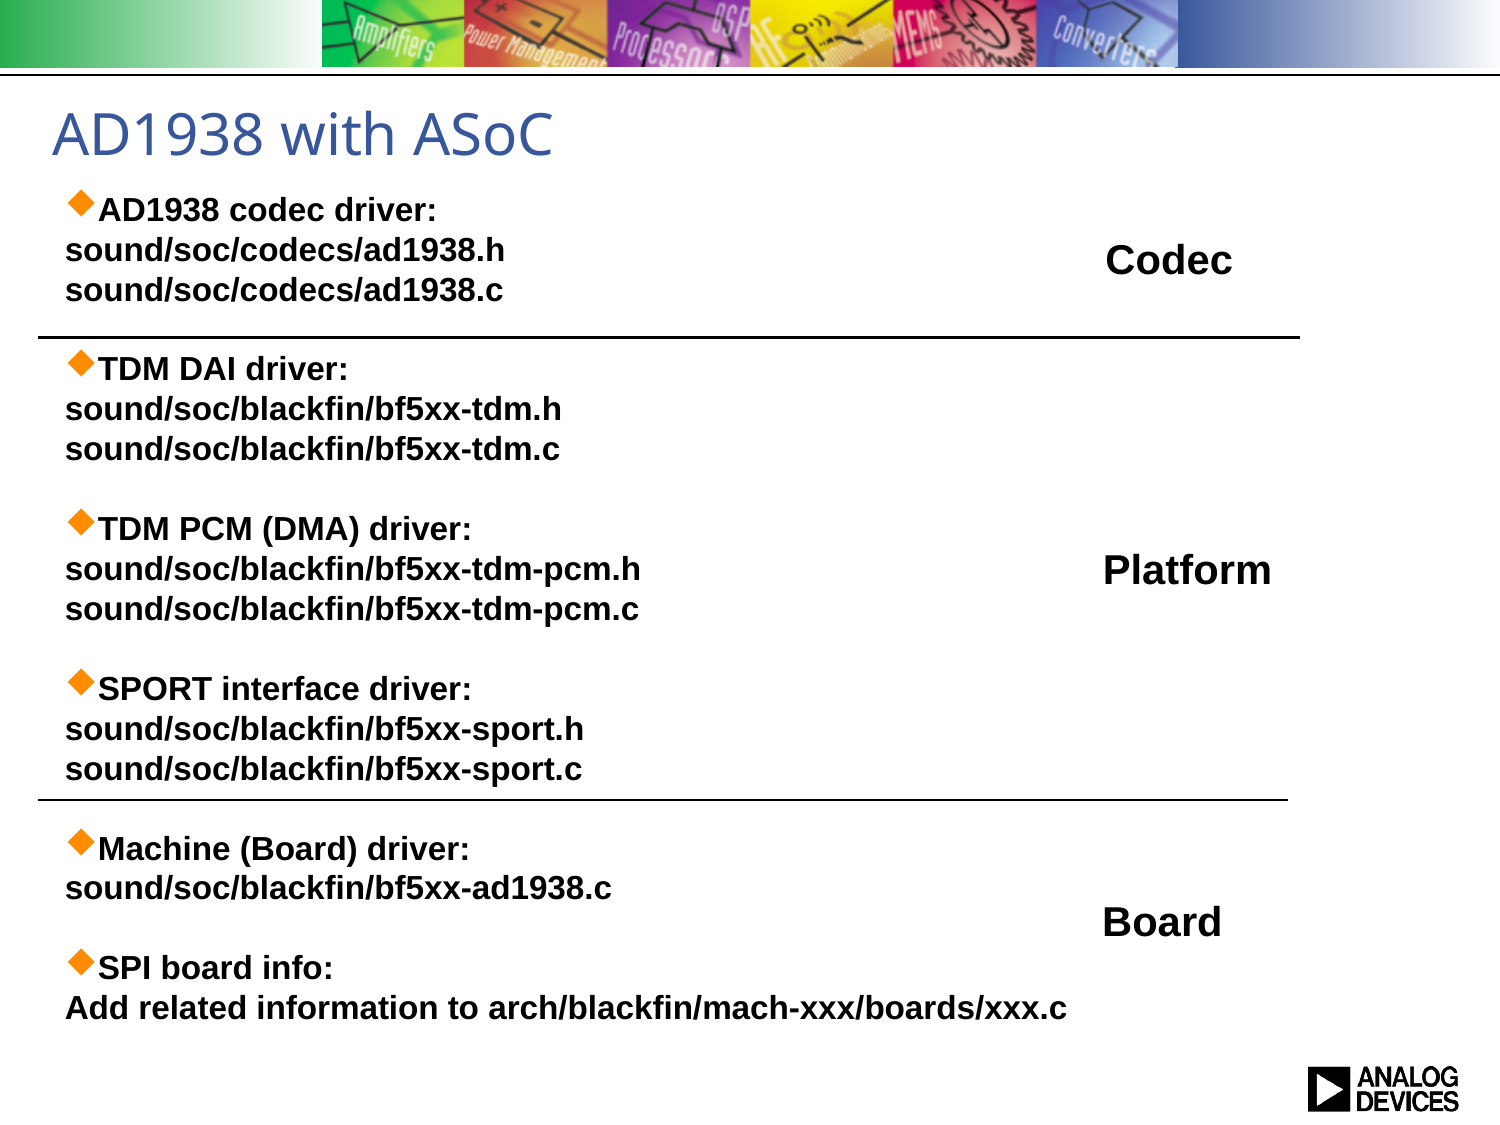

# AD1938 with ASoC
AD1938 codec driver:
sound/soc/codecs/ad1938.h
sound/soc/codecs/ad1938.c
TDM DAI driver:
sound/soc/blackfin/bf5xx-tdm.h
sound/soc/blackfin/bf5xx-tdm.c
TDM PCM (DMA) driver:
sound/soc/blackfin/bf5xx-tdm-pcm.h
sound/soc/blackfin/bf5xx-tdm-pcm.c
SPORT interface driver:
sound/soc/blackfin/bf5xx-sport.h
sound/soc/blackfin/bf5xx-sport.c
Machine (Board) driver:
sound/soc/blackfin/bf5xx-ad1938.c
SPI board info:
Add related information to arch/blackfin/mach-xxx/boards/xxx.c
Codec
Platform
Board